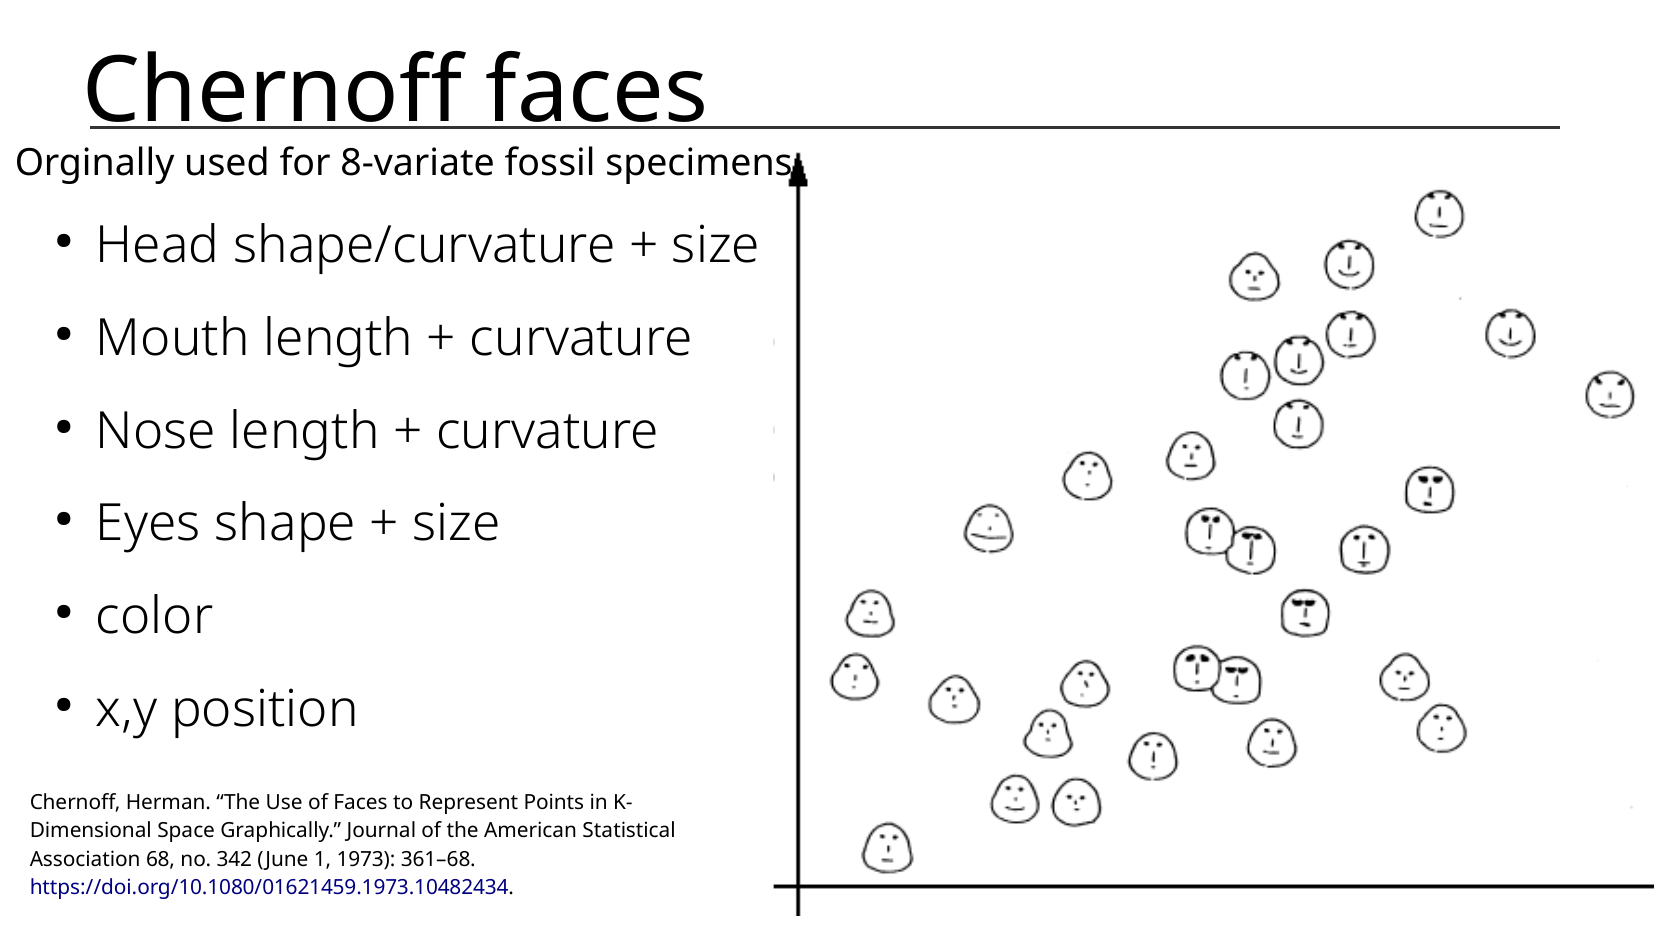

# Chernoff faces
Orginally used for 8-variate fossil specimens
Head shape/curvature + size
Mouth length + curvature
Nose length + curvature
Eyes shape + size
color
x,y position
Chernoff, Herman. “The Use of Faces to Represent Points in K-Dimensional Space Graphically.” Journal of the American Statistical Association 68, no. 342 (June 1, 1973): 361–68. https://doi.org/10.1080/01621459.1973.10482434.